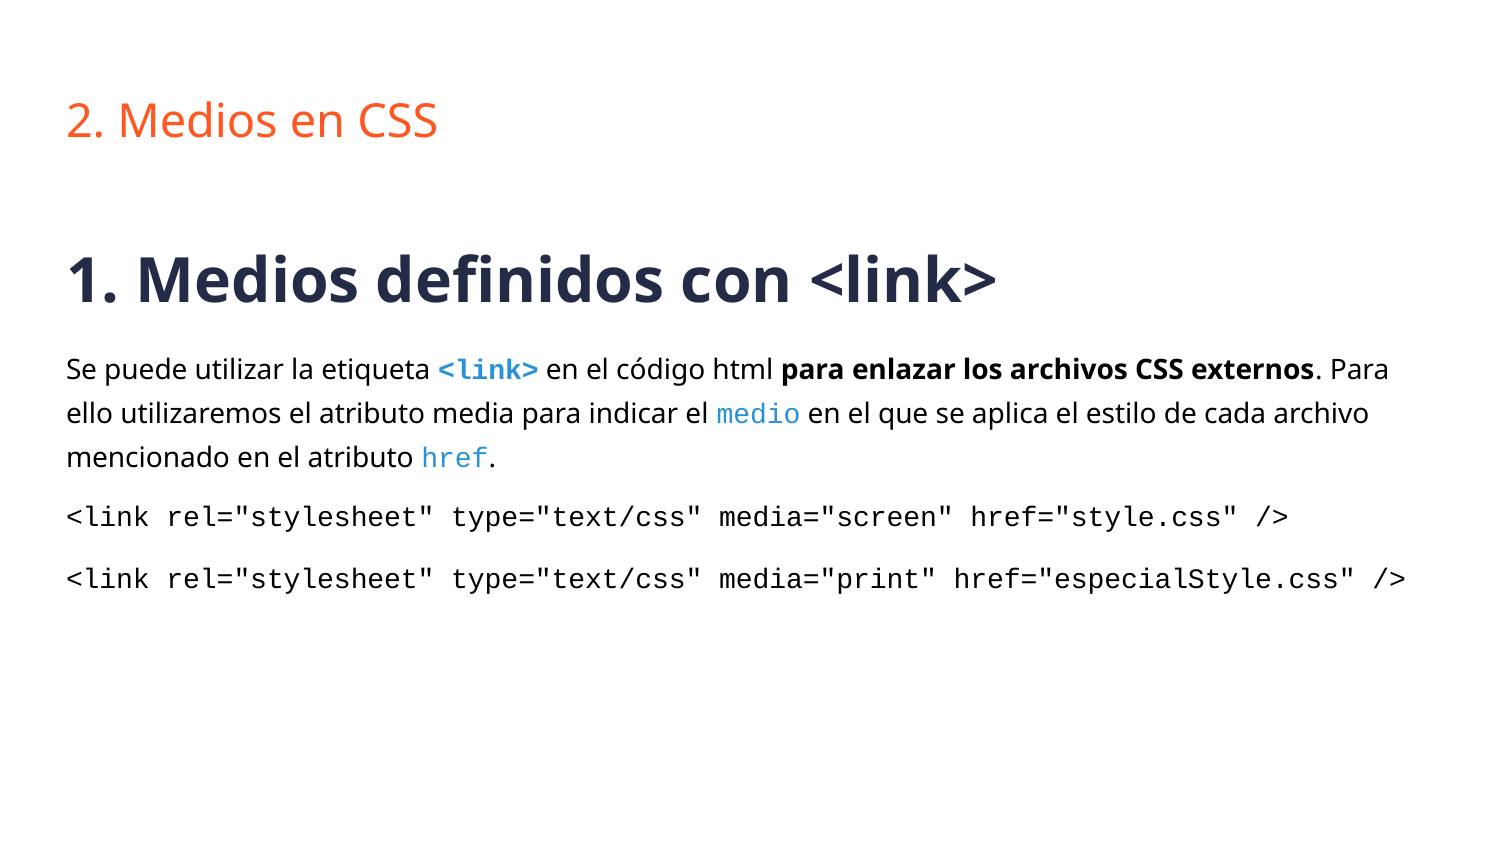

# 2. Medios en CSS
1. Medios definidos con <link>
Se puede utilizar la etiqueta <link> en el código html para enlazar los archivos CSS externos. Para ello utilizaremos el atributo media para indicar el medio en el que se aplica el estilo de cada archivo mencionado en el atributo href.
<link rel="stylesheet" type="text/css" media="screen" href="style.css" />
<link rel="stylesheet" type="text/css" media="print" href="especialStyle.css" />